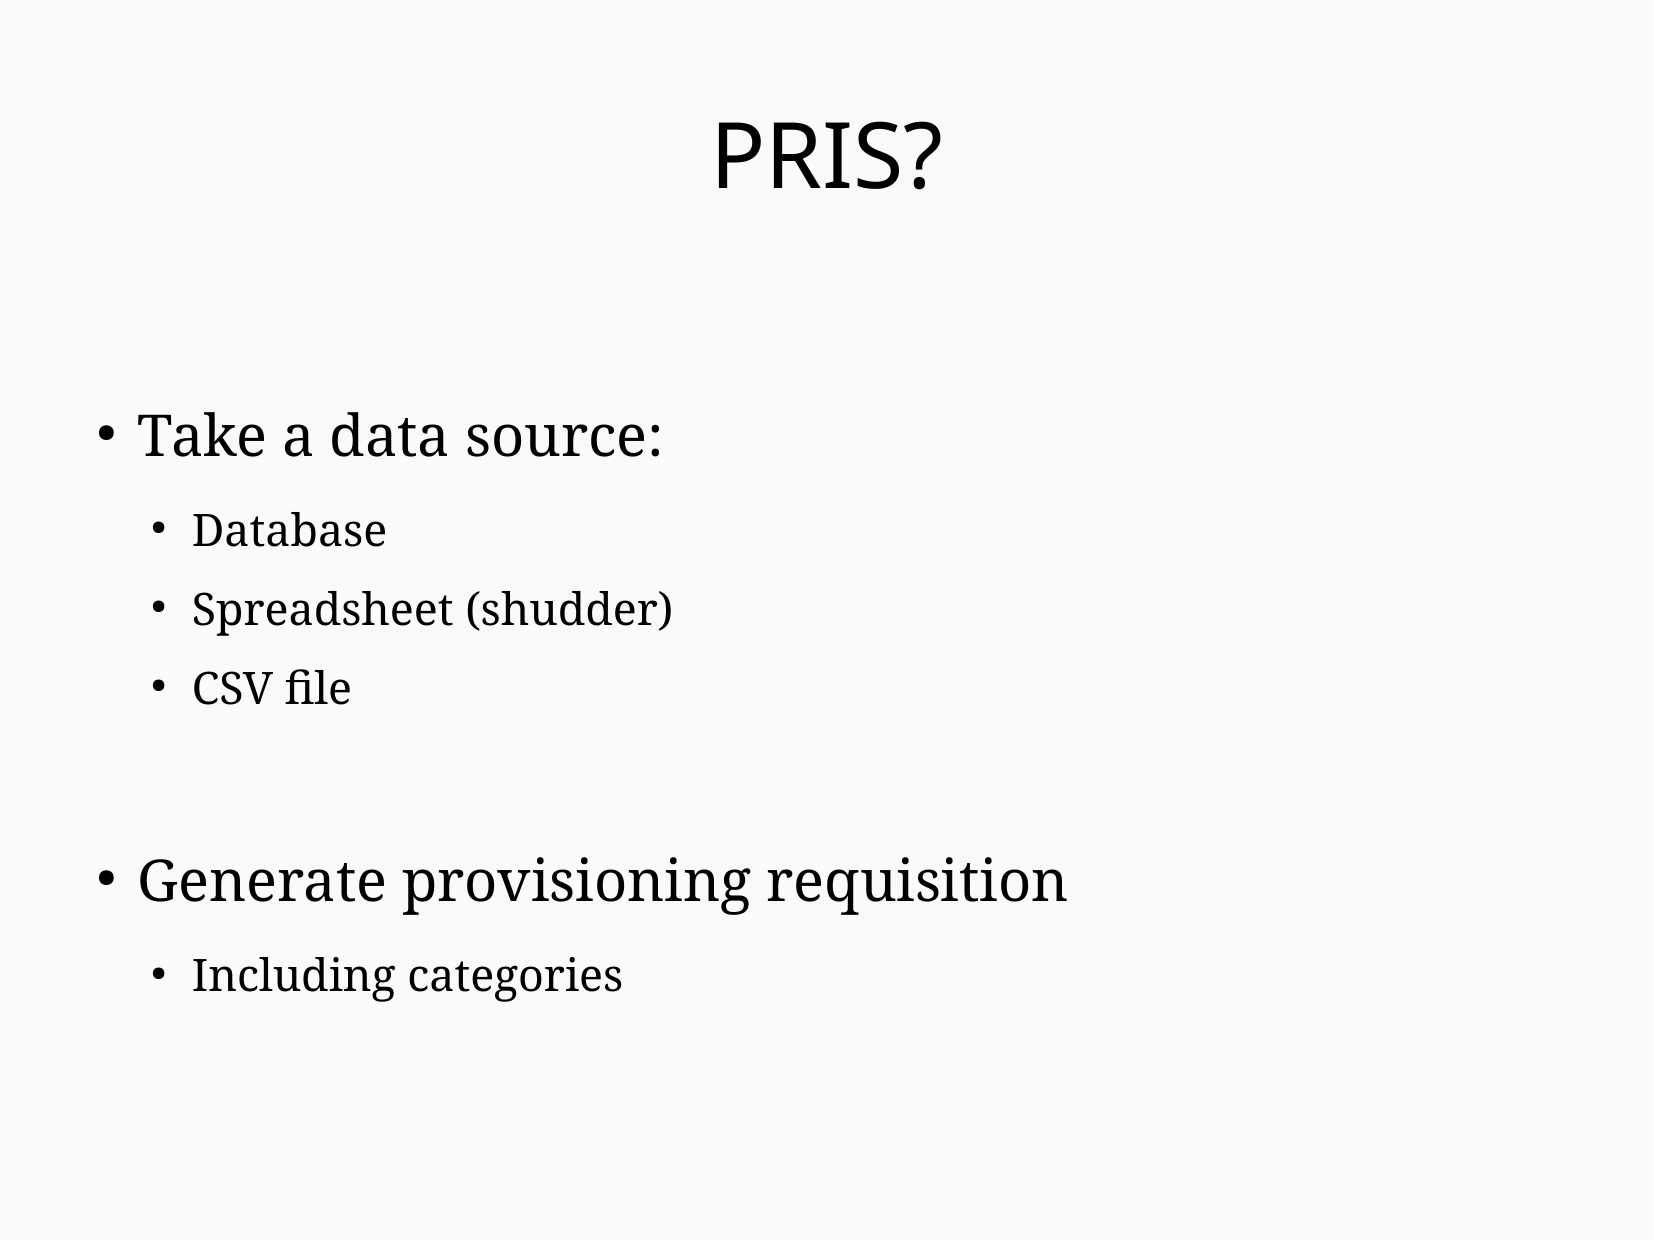

# PRIS?
Take a data source:
Database
Spreadsheet (shudder)
CSV file
Generate provisioning requisition
Including categories